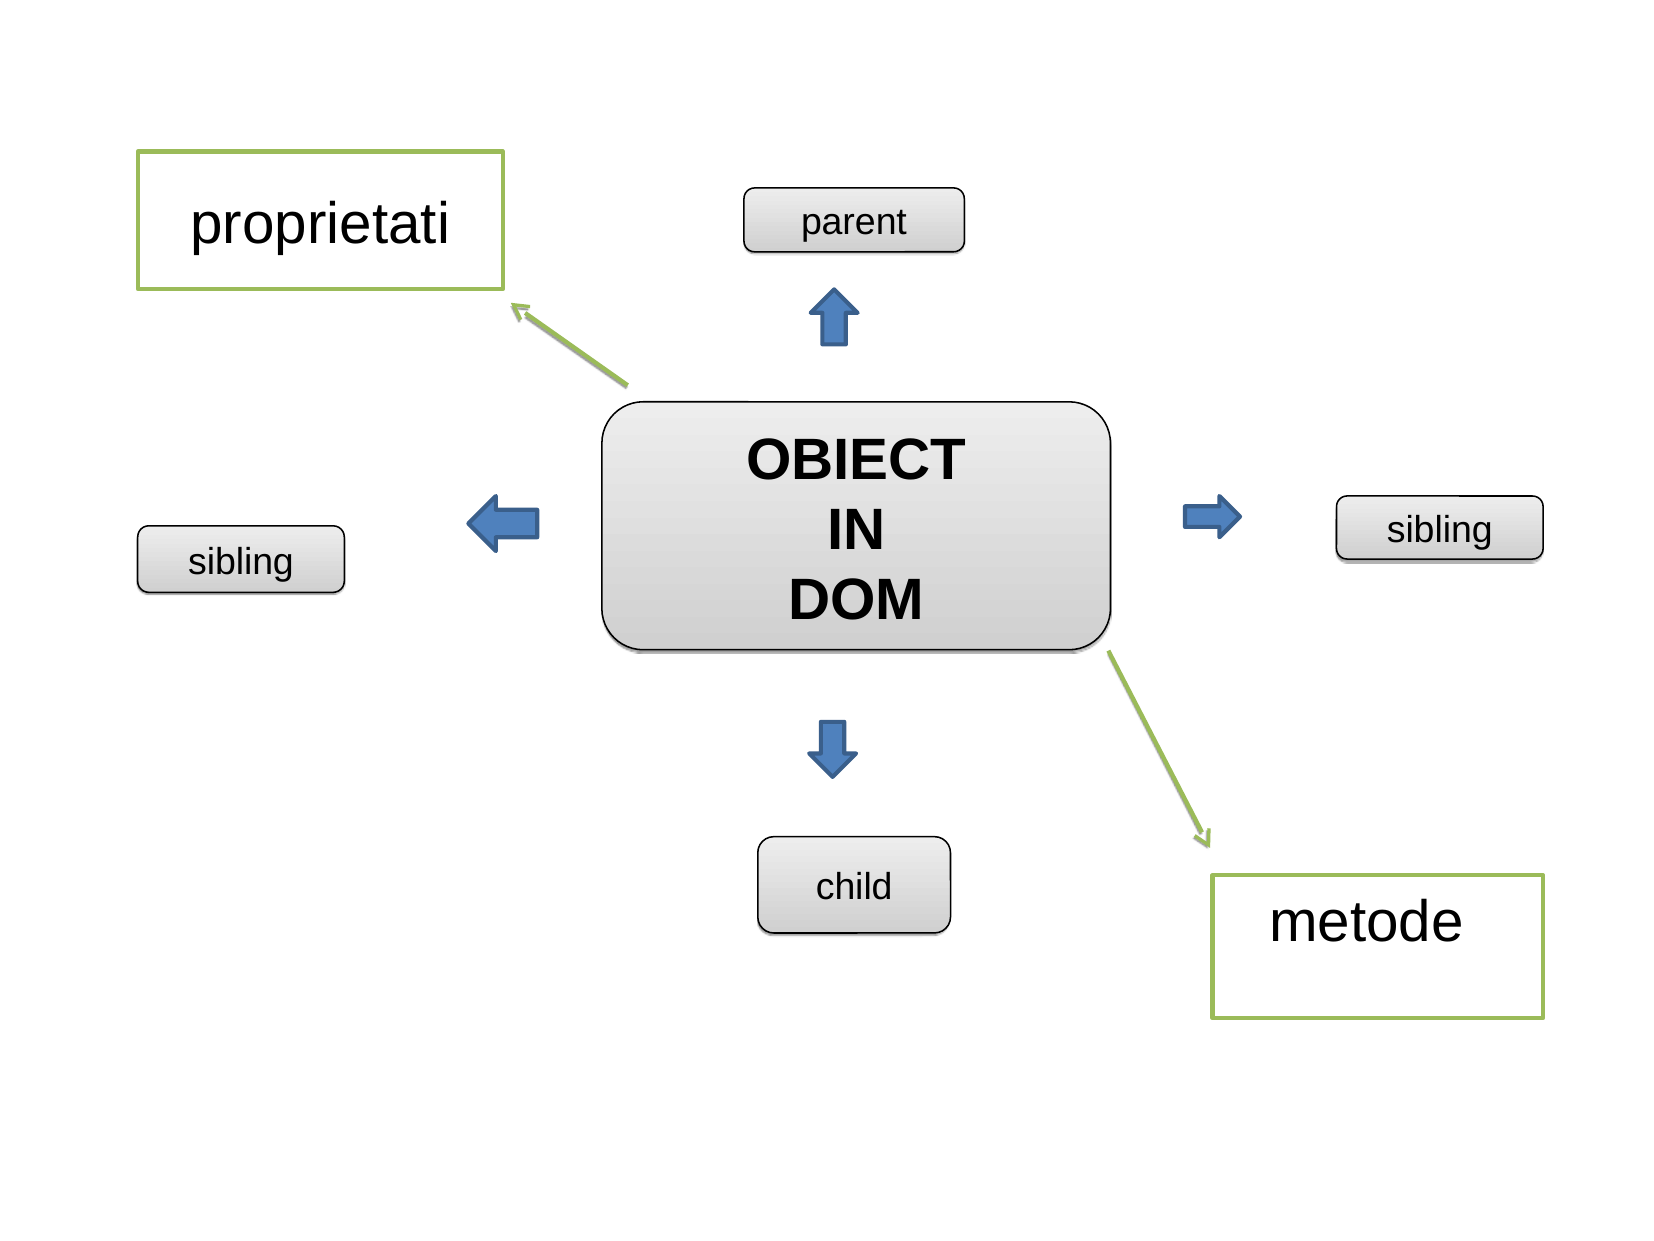

proprietati
parent
OBIECT
 IN
DOM
sibling
sibling
child
 metode